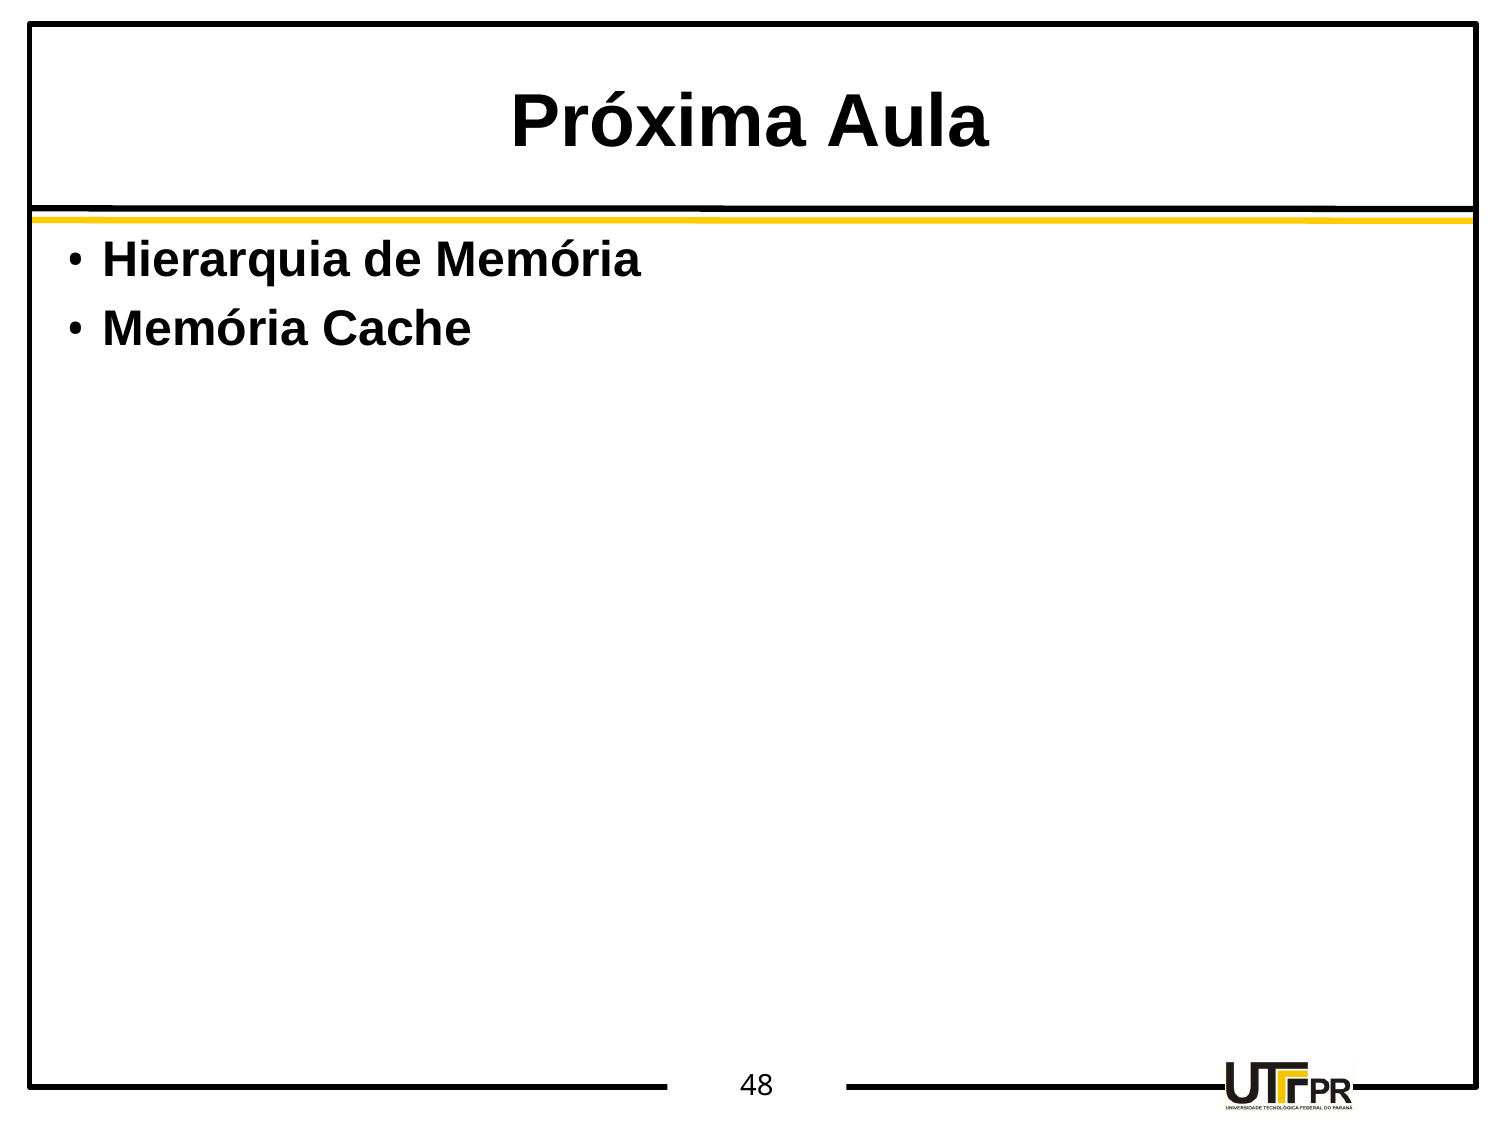

# Próxima Aula
Hierarquia de Memória
Memória Cache